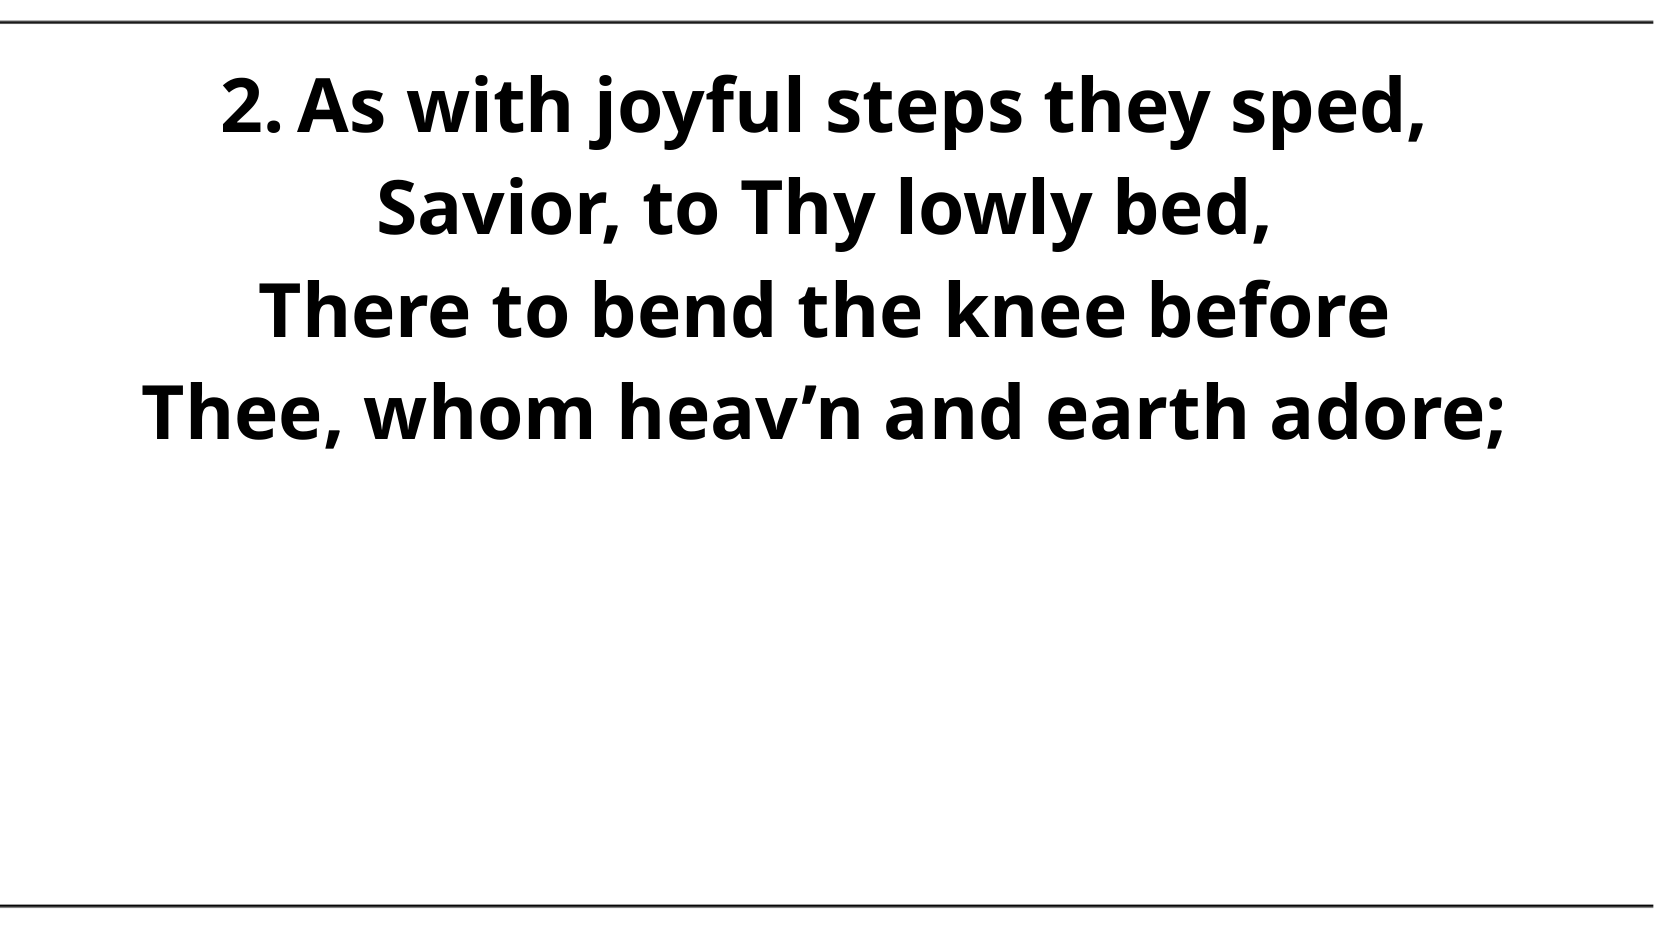

2. 	As with joyful steps they sped,
Savior, to Thy lowly bed,
There to bend the knee before
Thee, whom heav’n and earth adore;